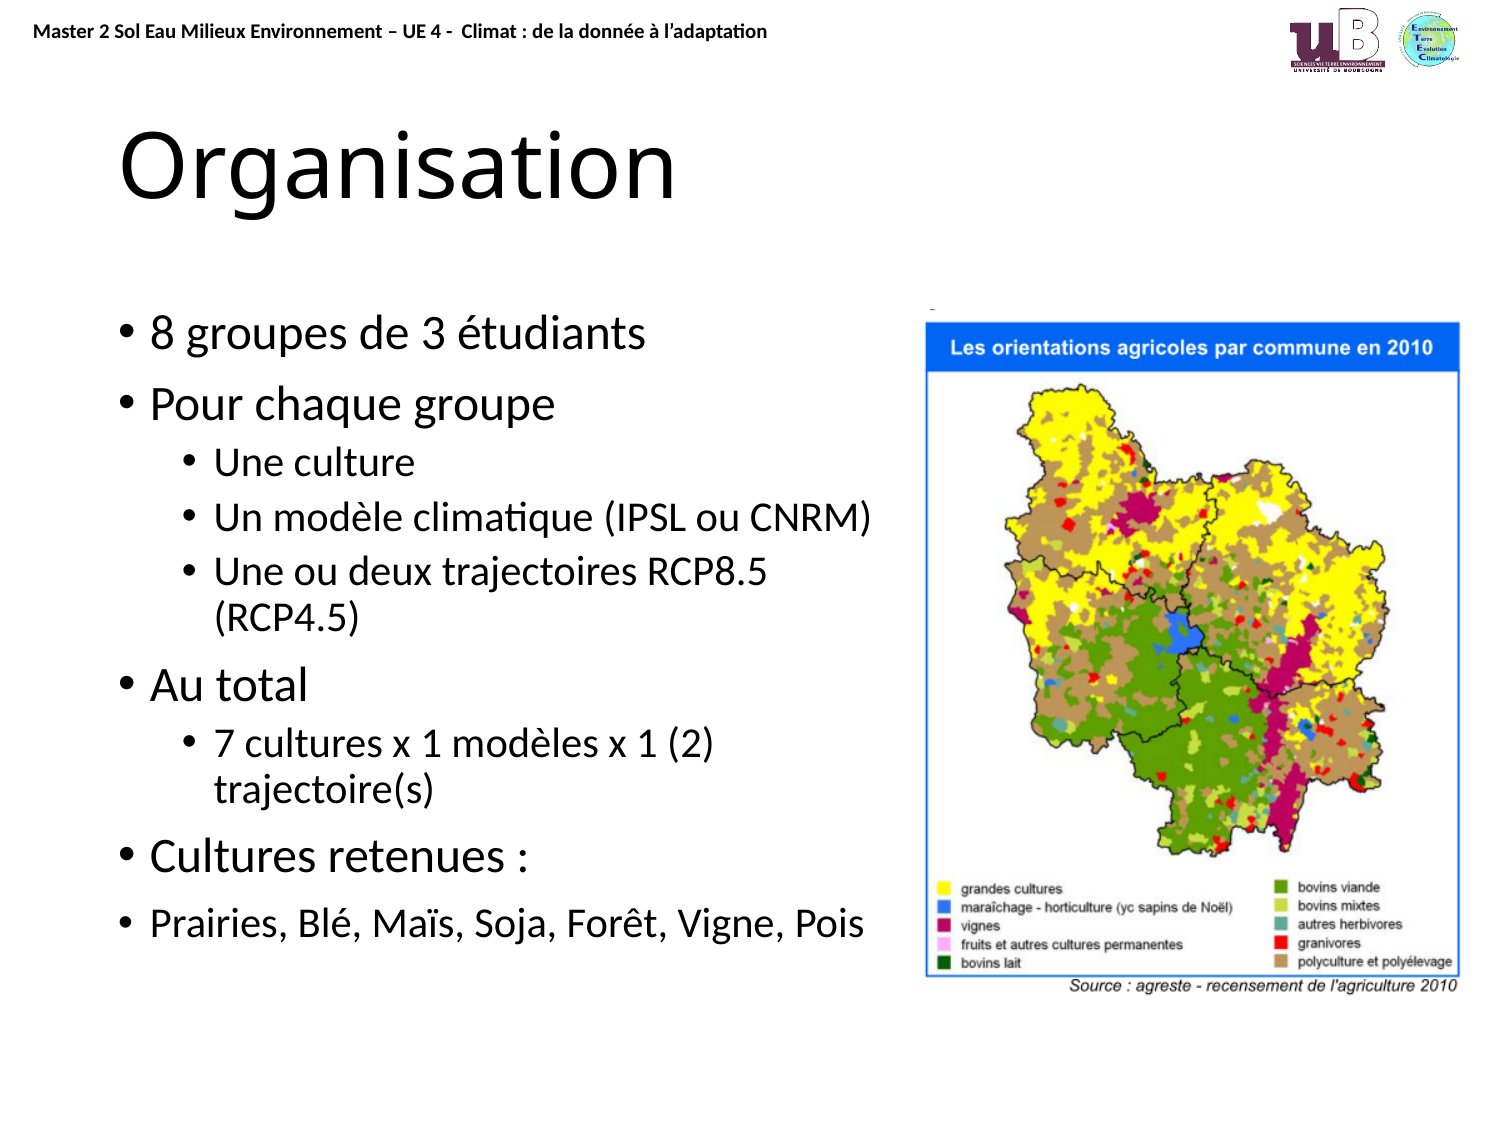

Organisation
8 groupes de 3 étudiants
Pour chaque groupe
Une culture
Un modèle climatique (IPSL ou CNRM)
Une ou deux trajectoires RCP8.5 (RCP4.5)
Au total
7 cultures x 1 modèles x 1 (2) trajectoire(s)
Cultures retenues :
Prairies, Blé, Maïs, Soja, Forêt, Vigne, Pois